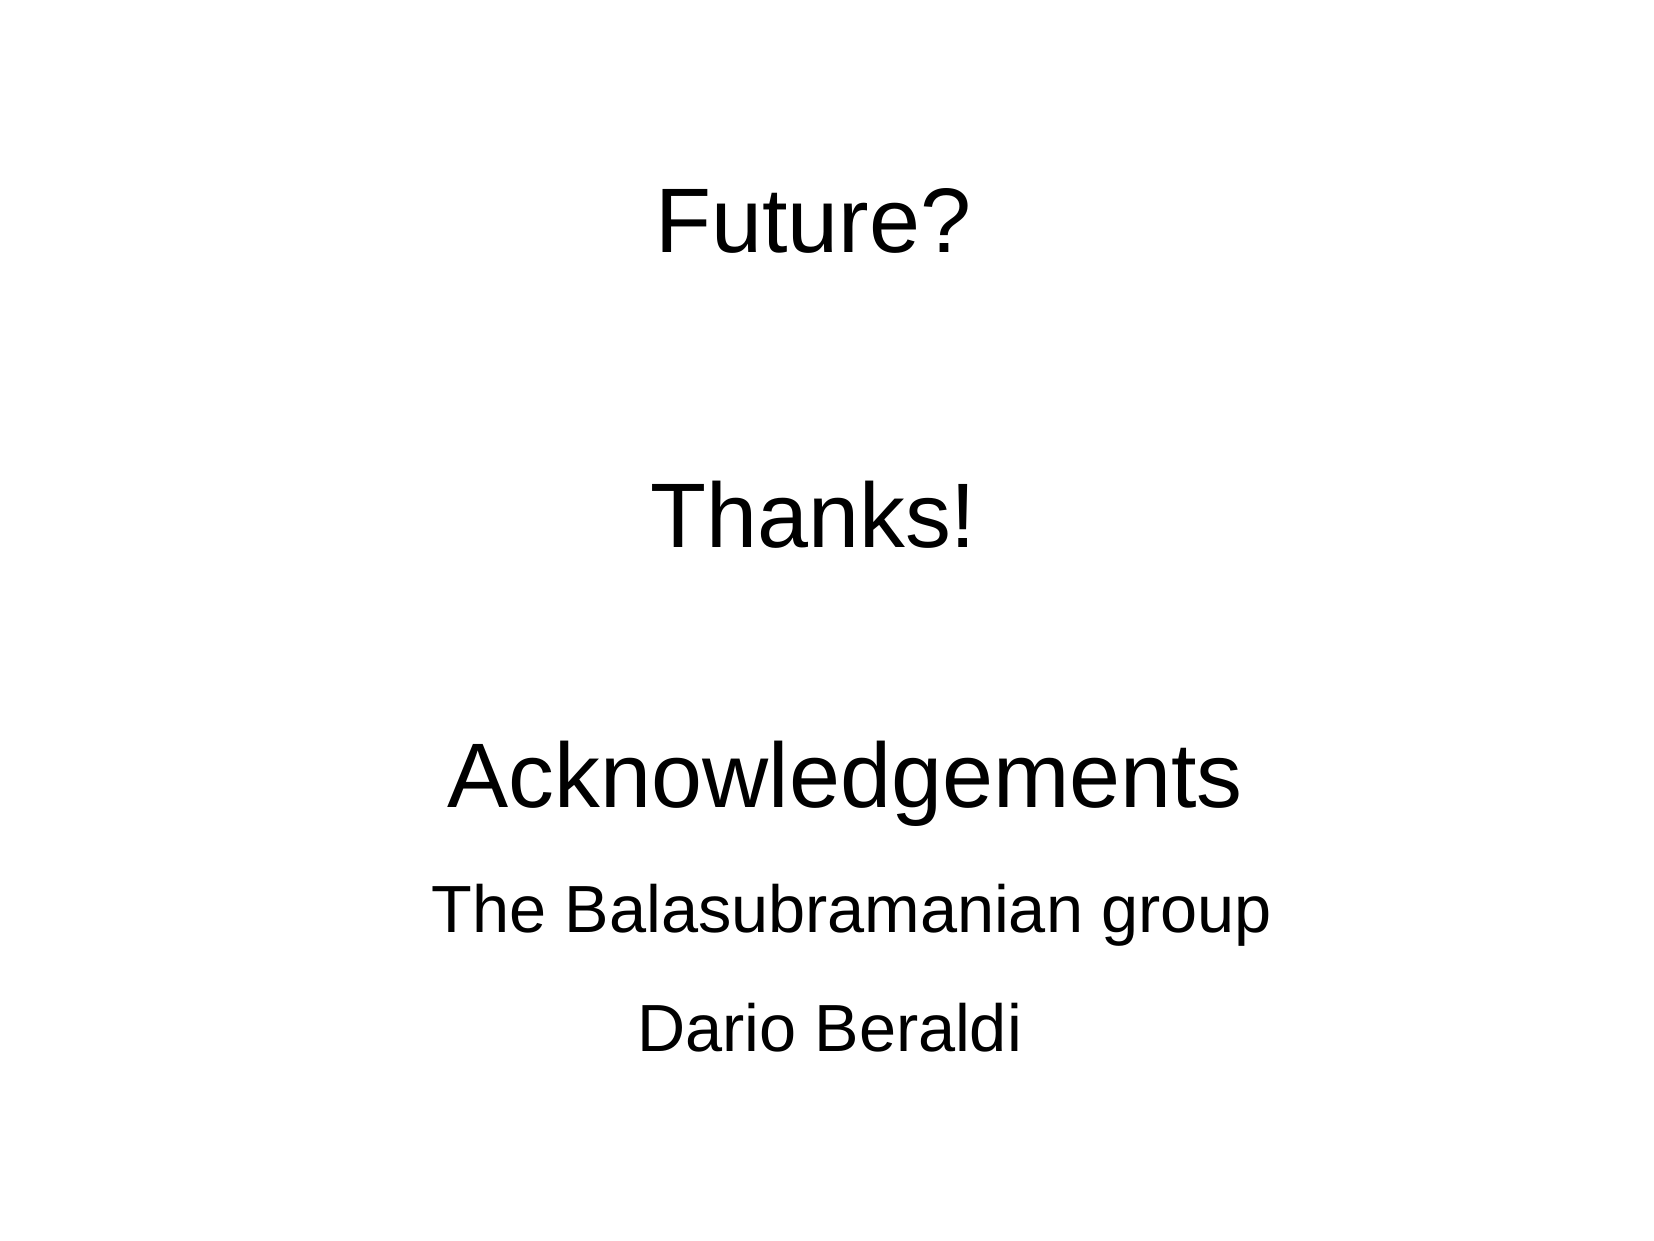

Future?
Thanks!
Acknowledgements
The Balasubramanian group
Dario Beraldi